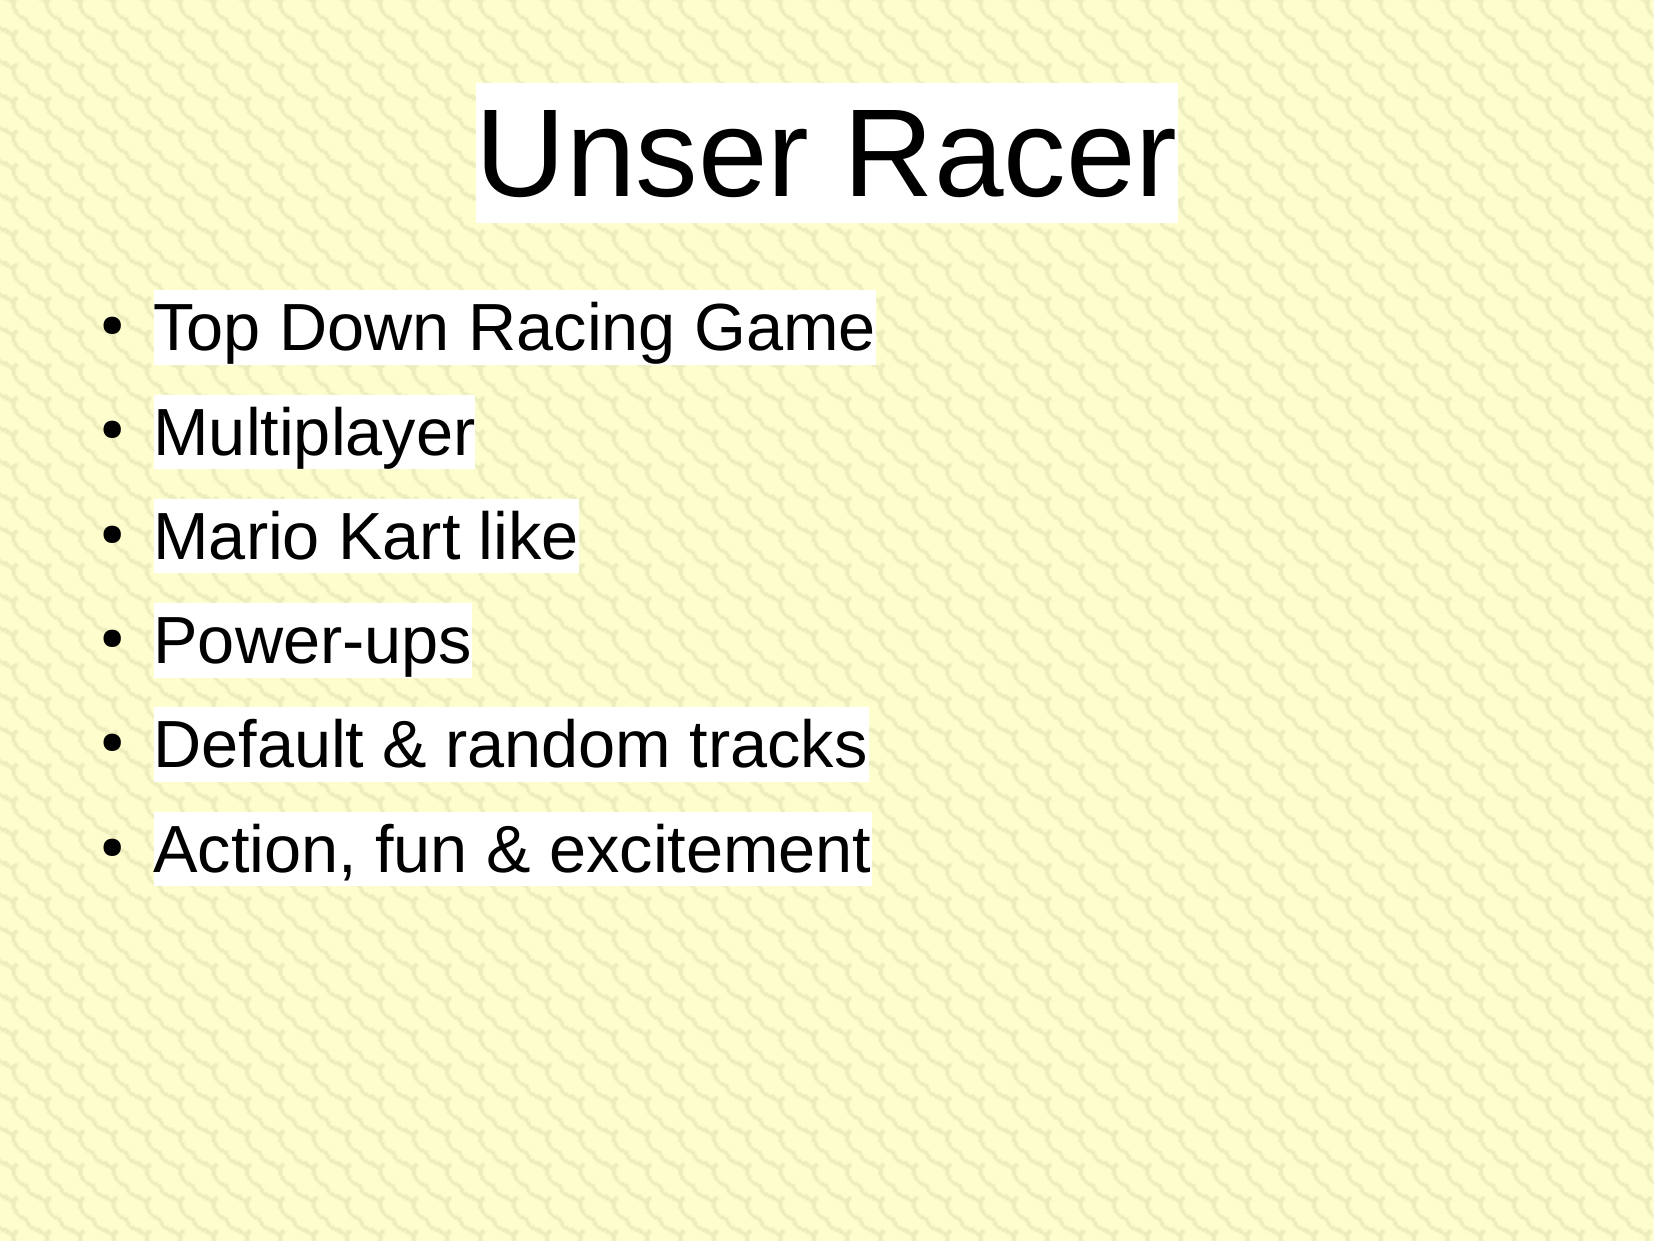

# Unser Racer
Top Down Racing Game
Multiplayer
Mario Kart like
Power-ups
Default & random tracks
Action, fun & excitement